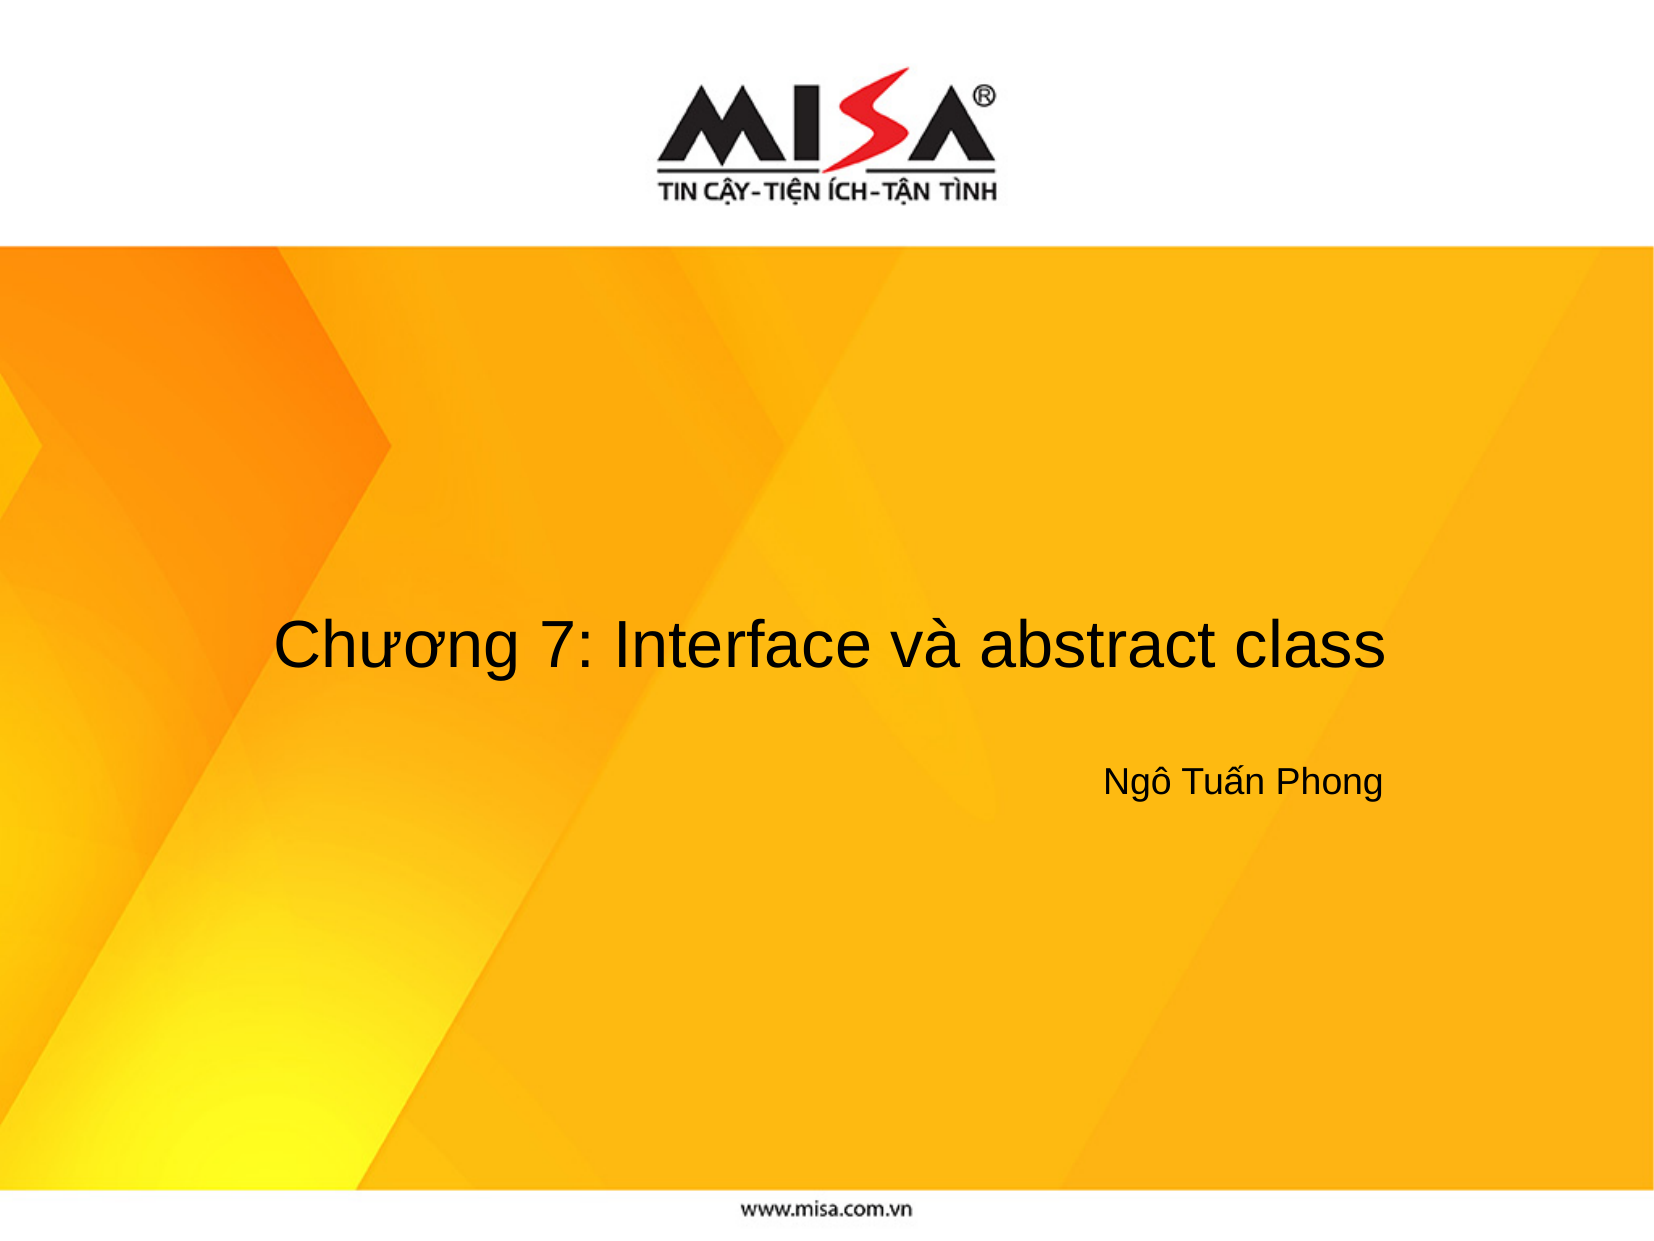

#
Chương 7: Interface và abstract class
											Ngô Tuấn Phong